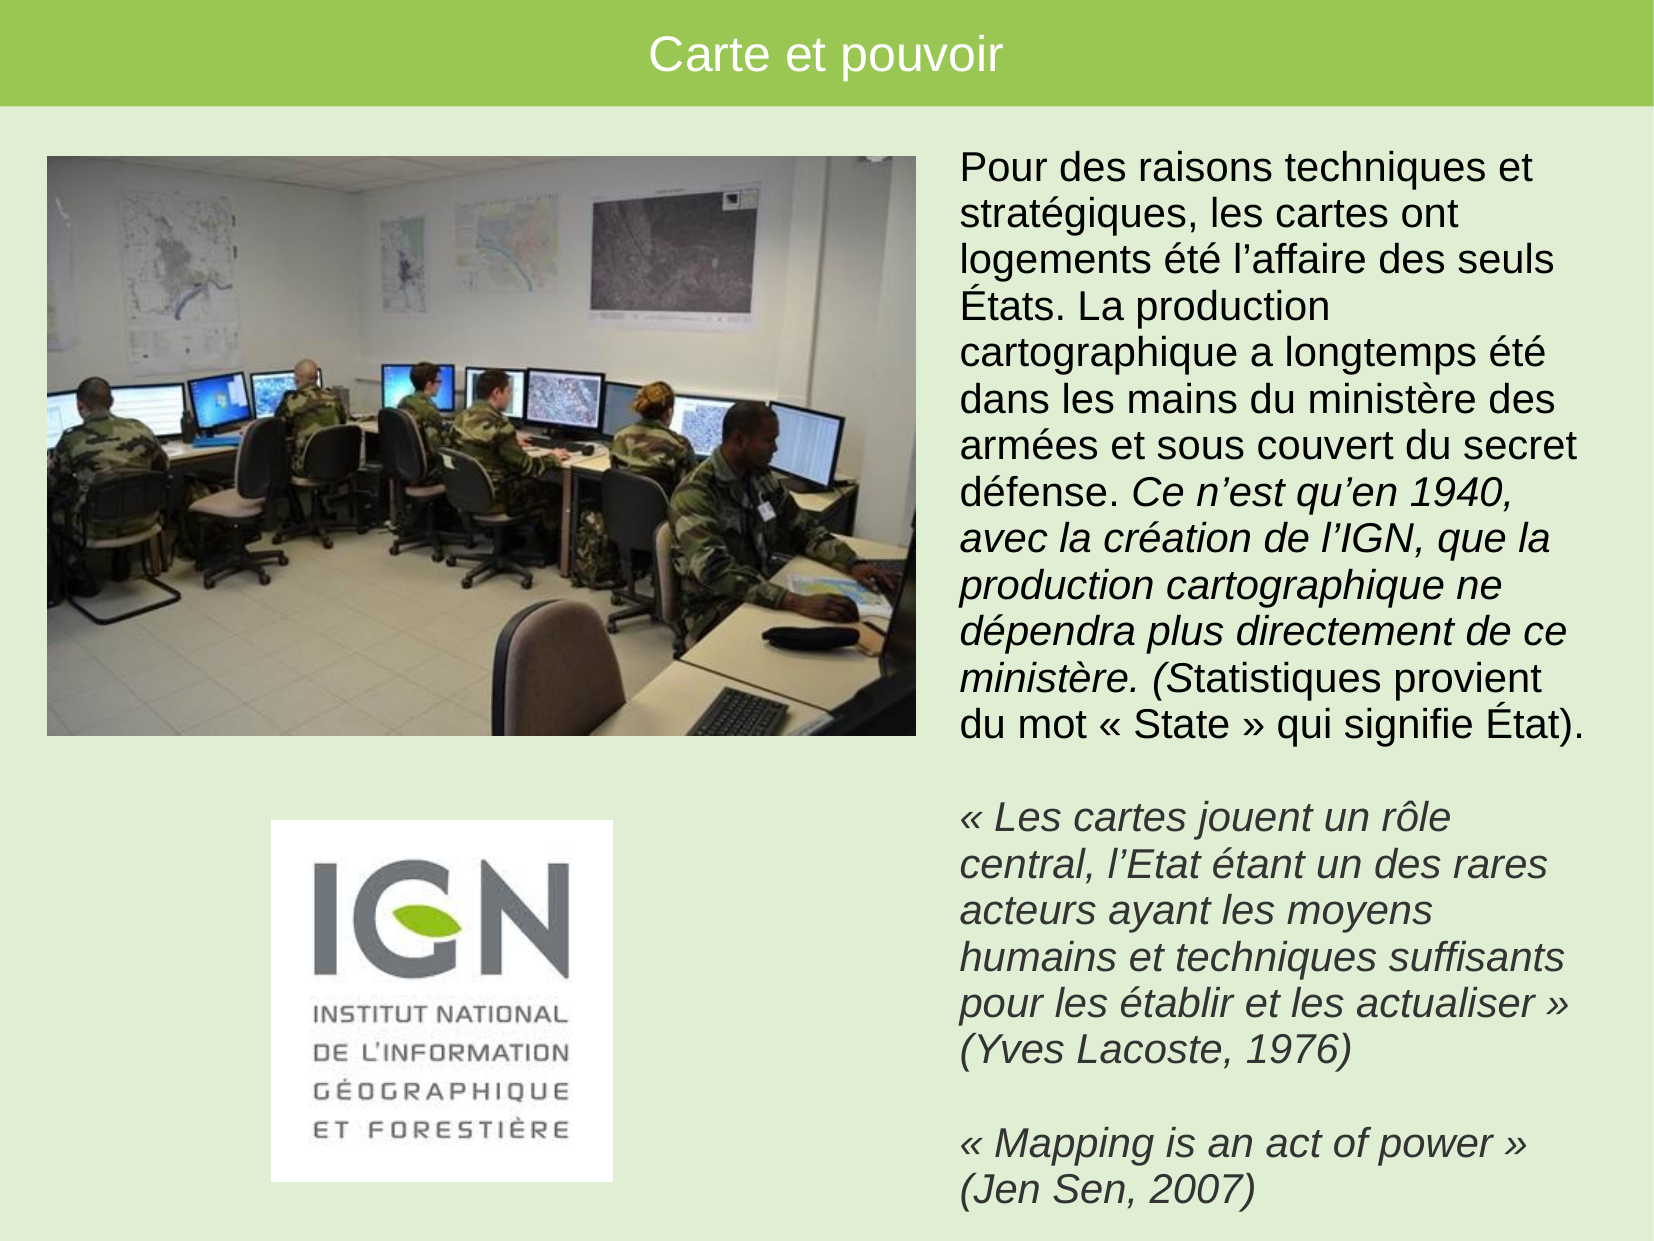

# Carte et pouvoir
Pour des raisons techniques et stratégiques, les cartes ont logements été l’affaire des seuls États. La production cartographique a longtemps été dans les mains du ministère des armées et sous couvert du secret défense. Ce n’est qu’en 1940, avec la création de l’IGN, que la production cartographique ne dépendra plus directement de ce ministère. (Statistiques provient du mot « State » qui signifie État).
« Les cartes jouent un rôle central, l’Etat étant un des rares acteurs ayant les moyens humains et techniques suffisants pour les établir et les actualiser » (Yves Lacoste, 1976)
« Mapping is an act of power » (Jen Sen, 2007)